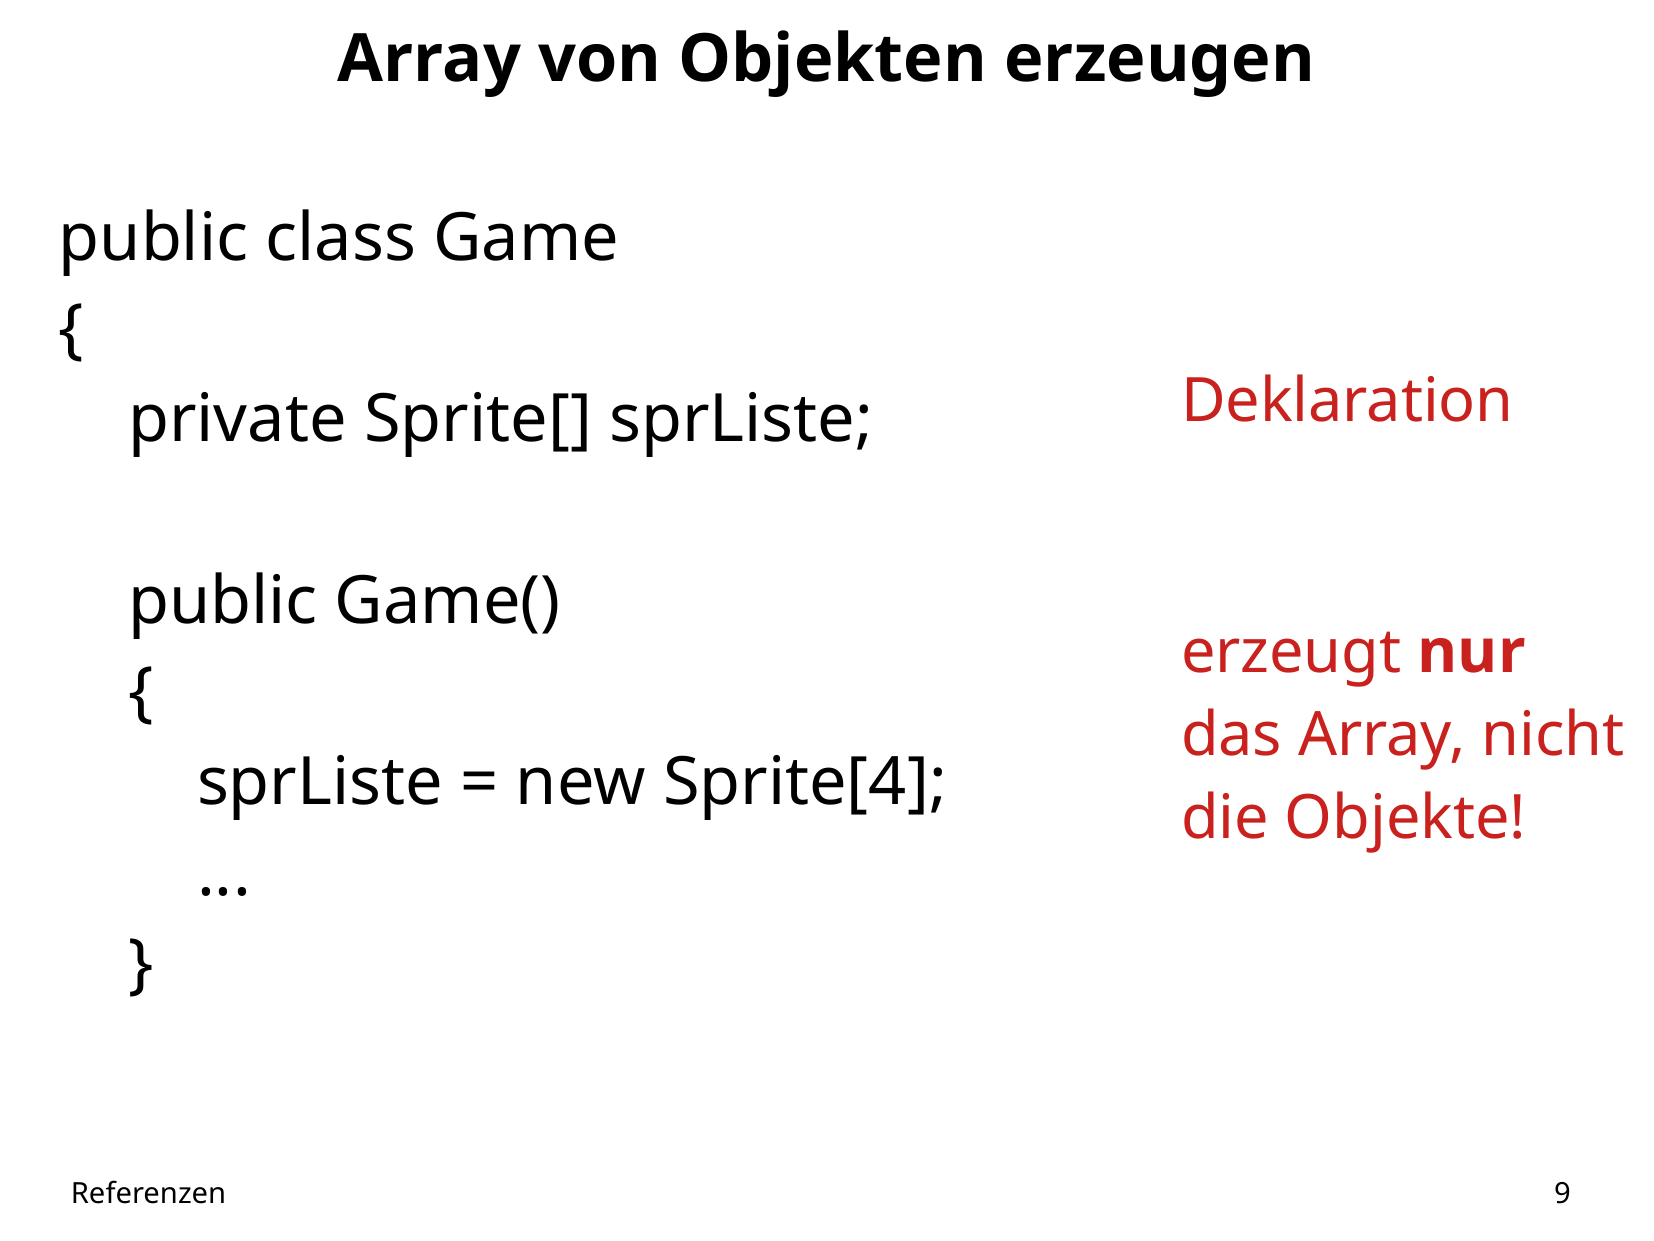

# Array von Objekten erzeugen
public class Game
{
 private Sprite[] sprListe;
 public Game()
 {
 sprListe = new Sprite[4];
 ...
 }
Deklaration
erzeugt nur das Array, nicht die Objekte!
Referenzen
9